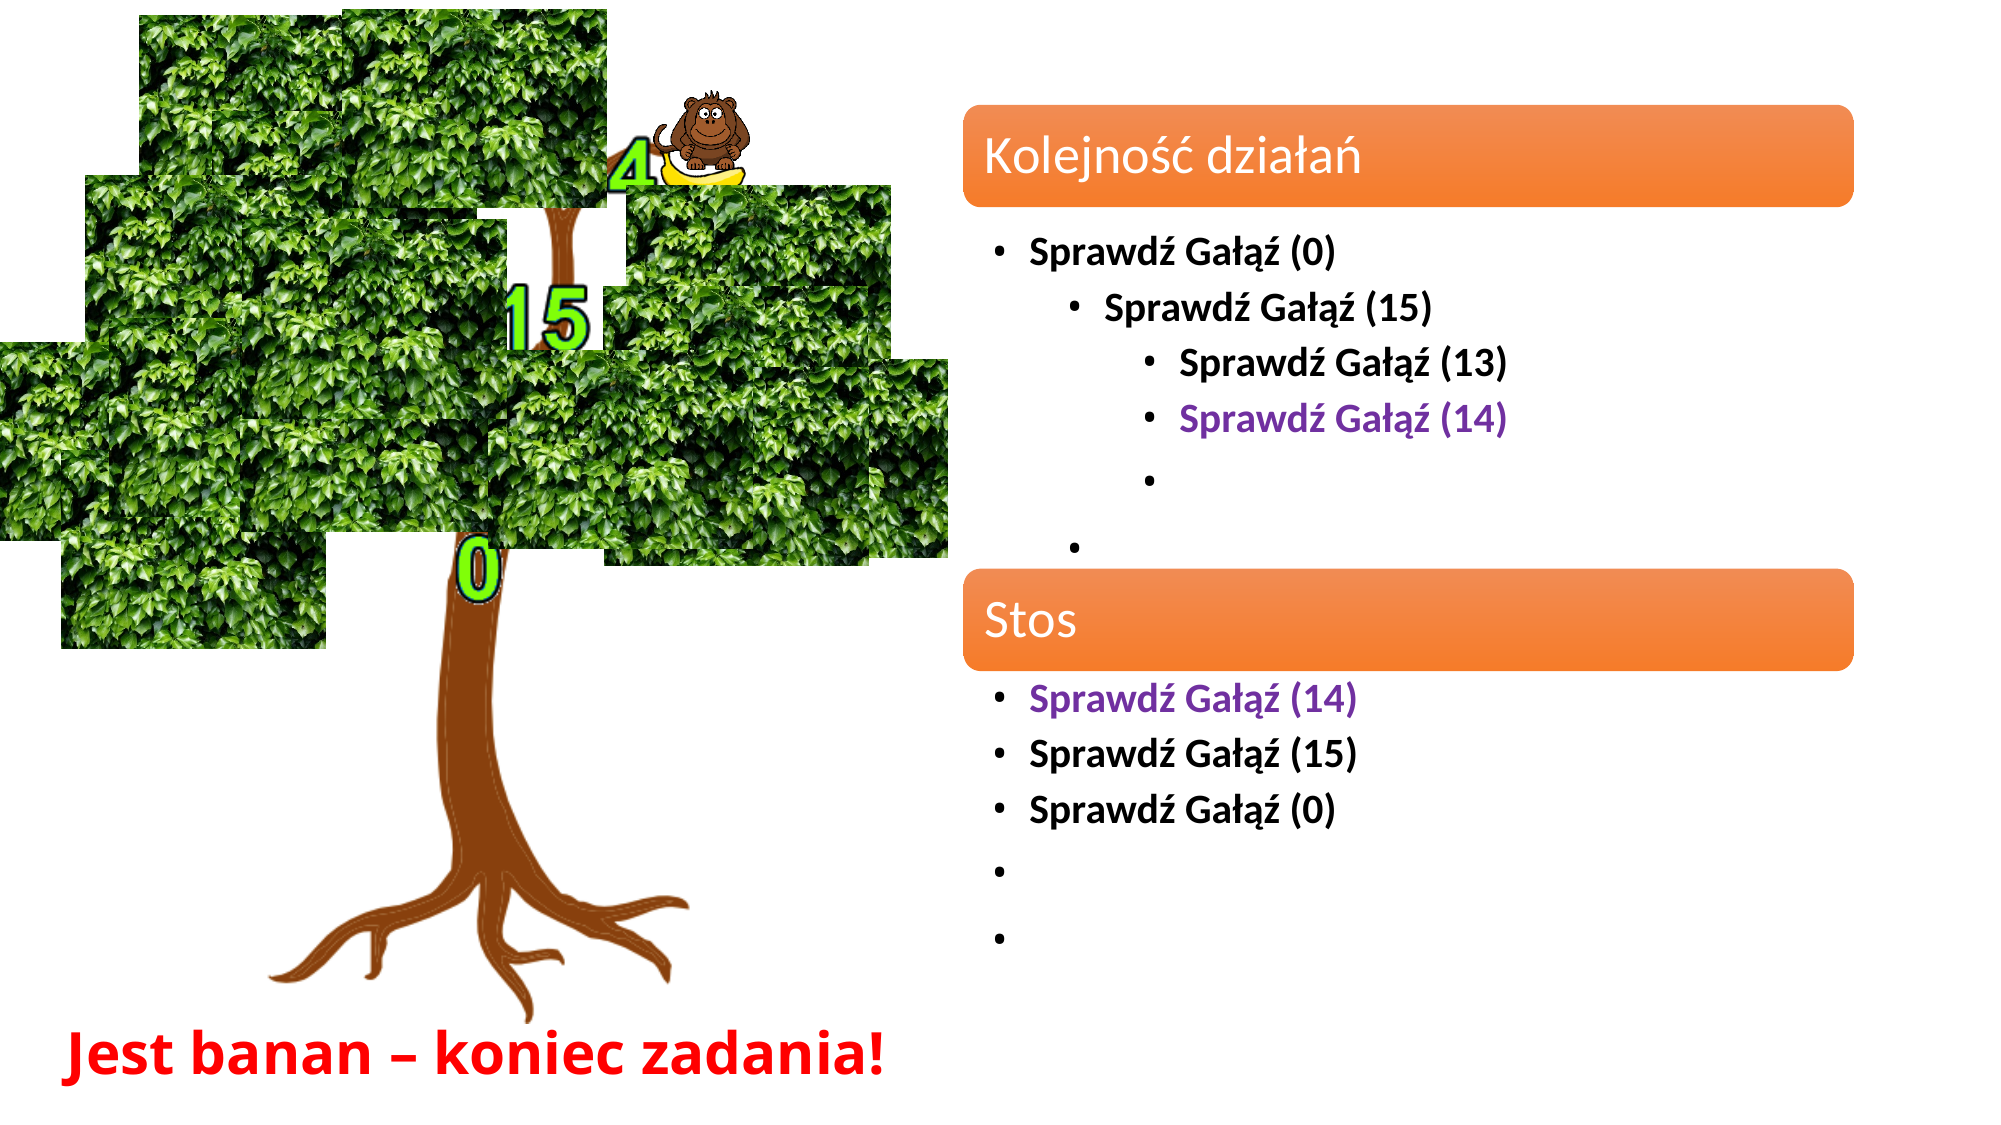

Kolejność działań
Sprawdź Gałąź (0)
Sprawdź Gałąź (15)
Sprawdź Gałąź (13)
Sprawdź Gałąź (14)
Stos
Sprawdź Gałąź (14)
Sprawdź Gałąź (15)
Sprawdź Gałąź (0)
Jest banan – koniec zadania!